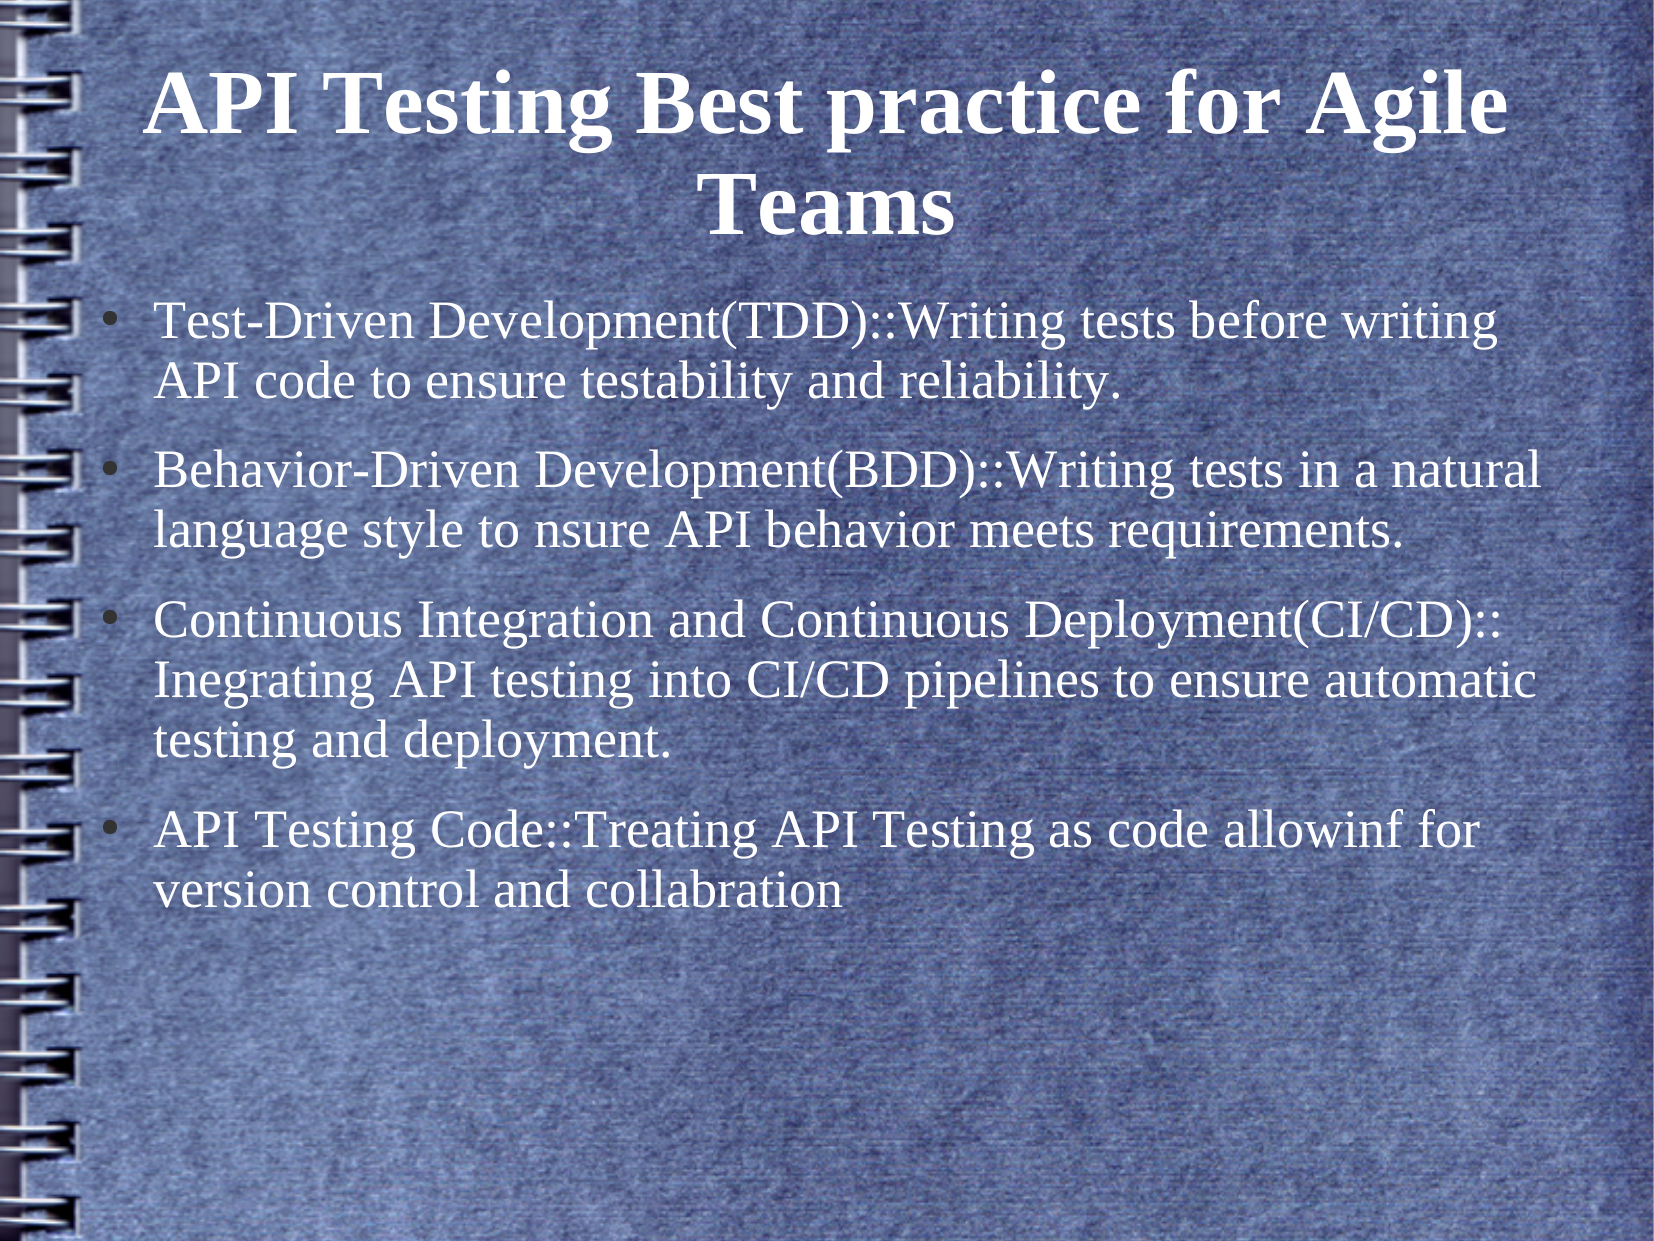

# API Testing Best practice for Agile Teams
Test-Driven Development(TDD)::Writing tests before writing API code to ensure testability and reliability.
Behavior-Driven Development(BDD)::Writing tests in a natural language style to nsure API behavior meets requirements.
Continuous Integration and Continuous Deployment(CI/CD):: Inegrating API testing into CI/CD pipelines to ensure automatic testing and deployment.
API Testing Code::Treating API Testing as code allowinf for version control and collabration